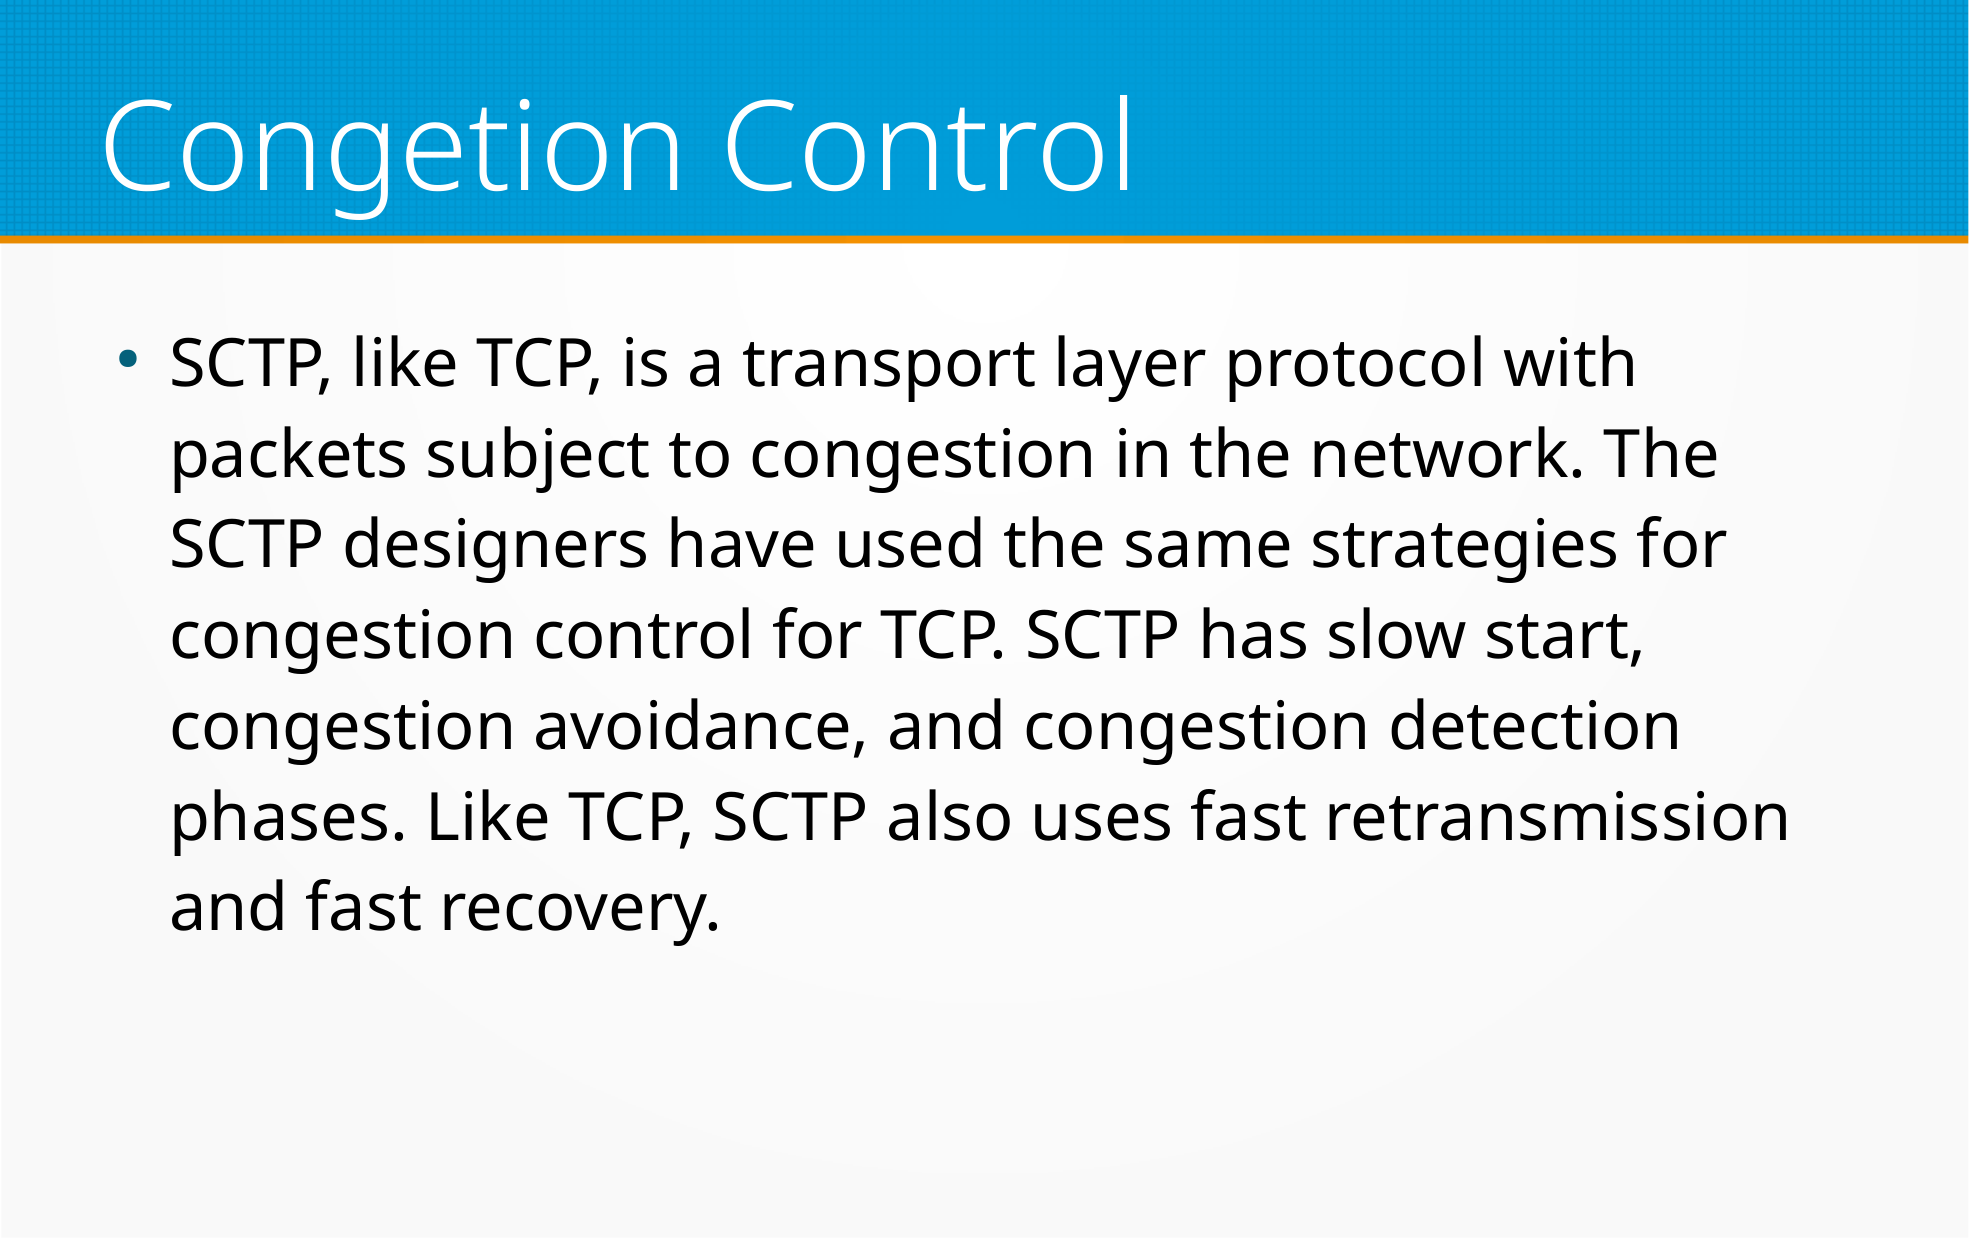

# Congetion Control
SCTP, like TCP, is a transport layer protocol with packets subject to congestion in the network. The SCTP designers have used the same strategies for congestion control for TCP. SCTP has slow start, congestion avoidance, and congestion detection phases. Like TCP, SCTP also uses fast retransmission and fast recovery.